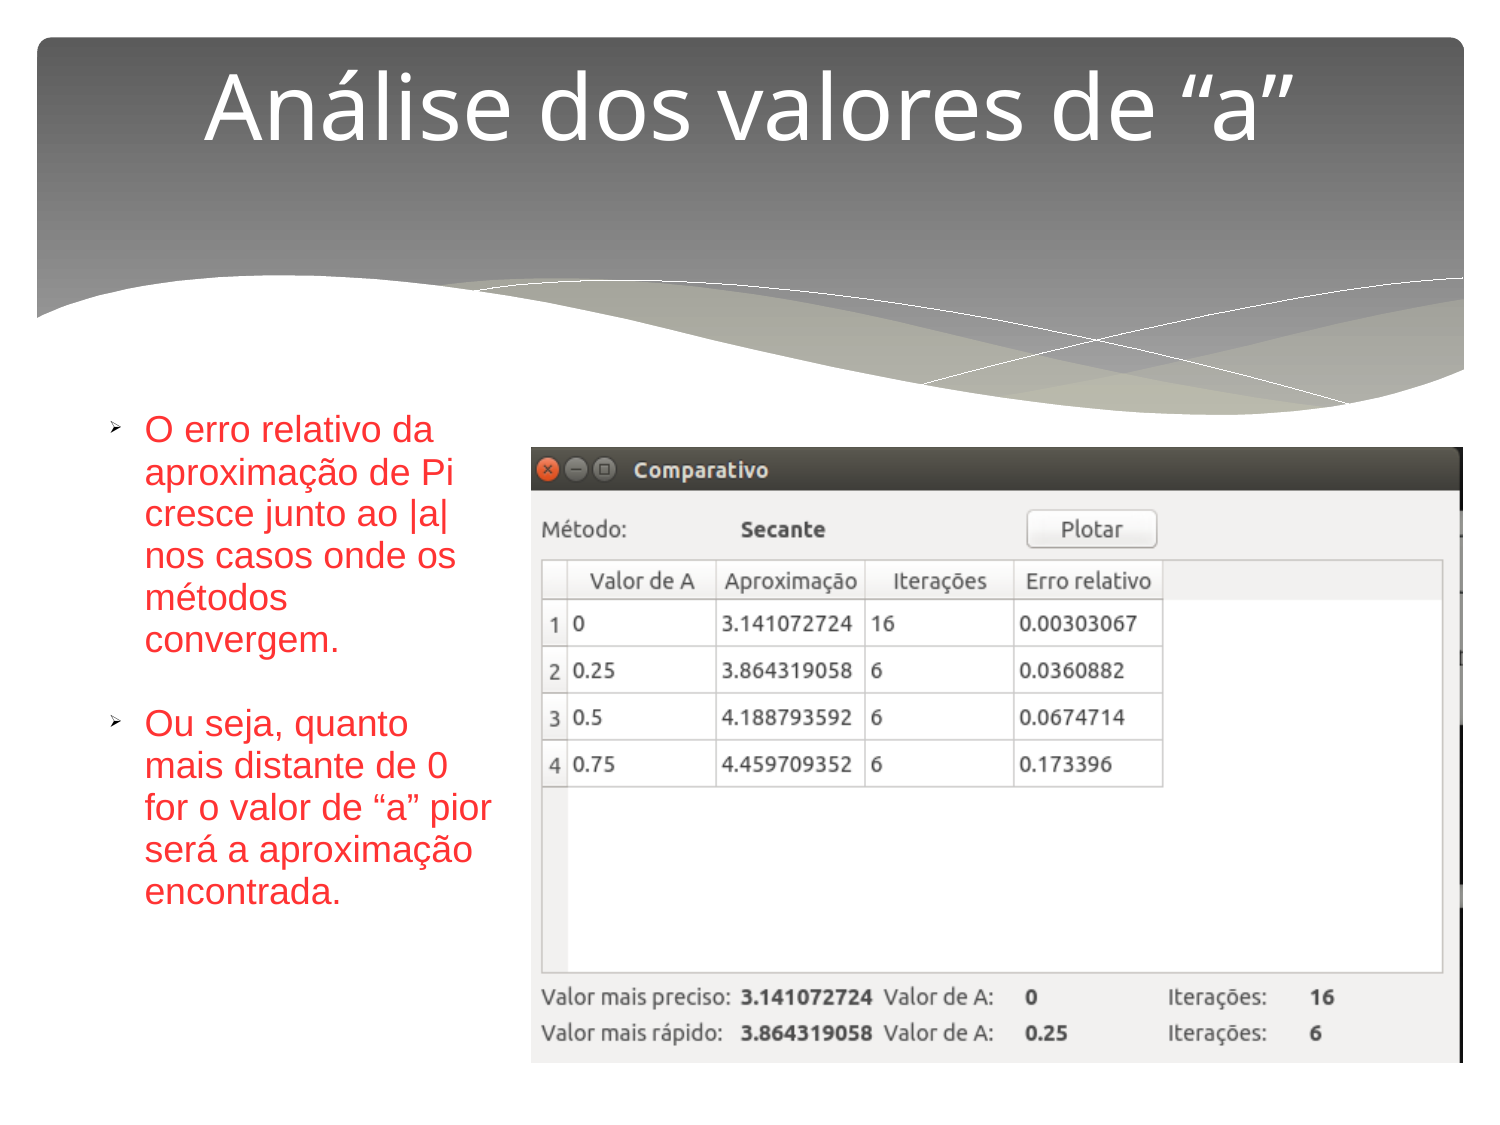

# Análise dos valores de “a”
O erro relativo da aproximação de Pi cresce junto ao |a| nos casos onde os métodos convergem.
Ou seja, quanto mais distante de 0 for o valor de “a” pior será a aproximação encontrada.